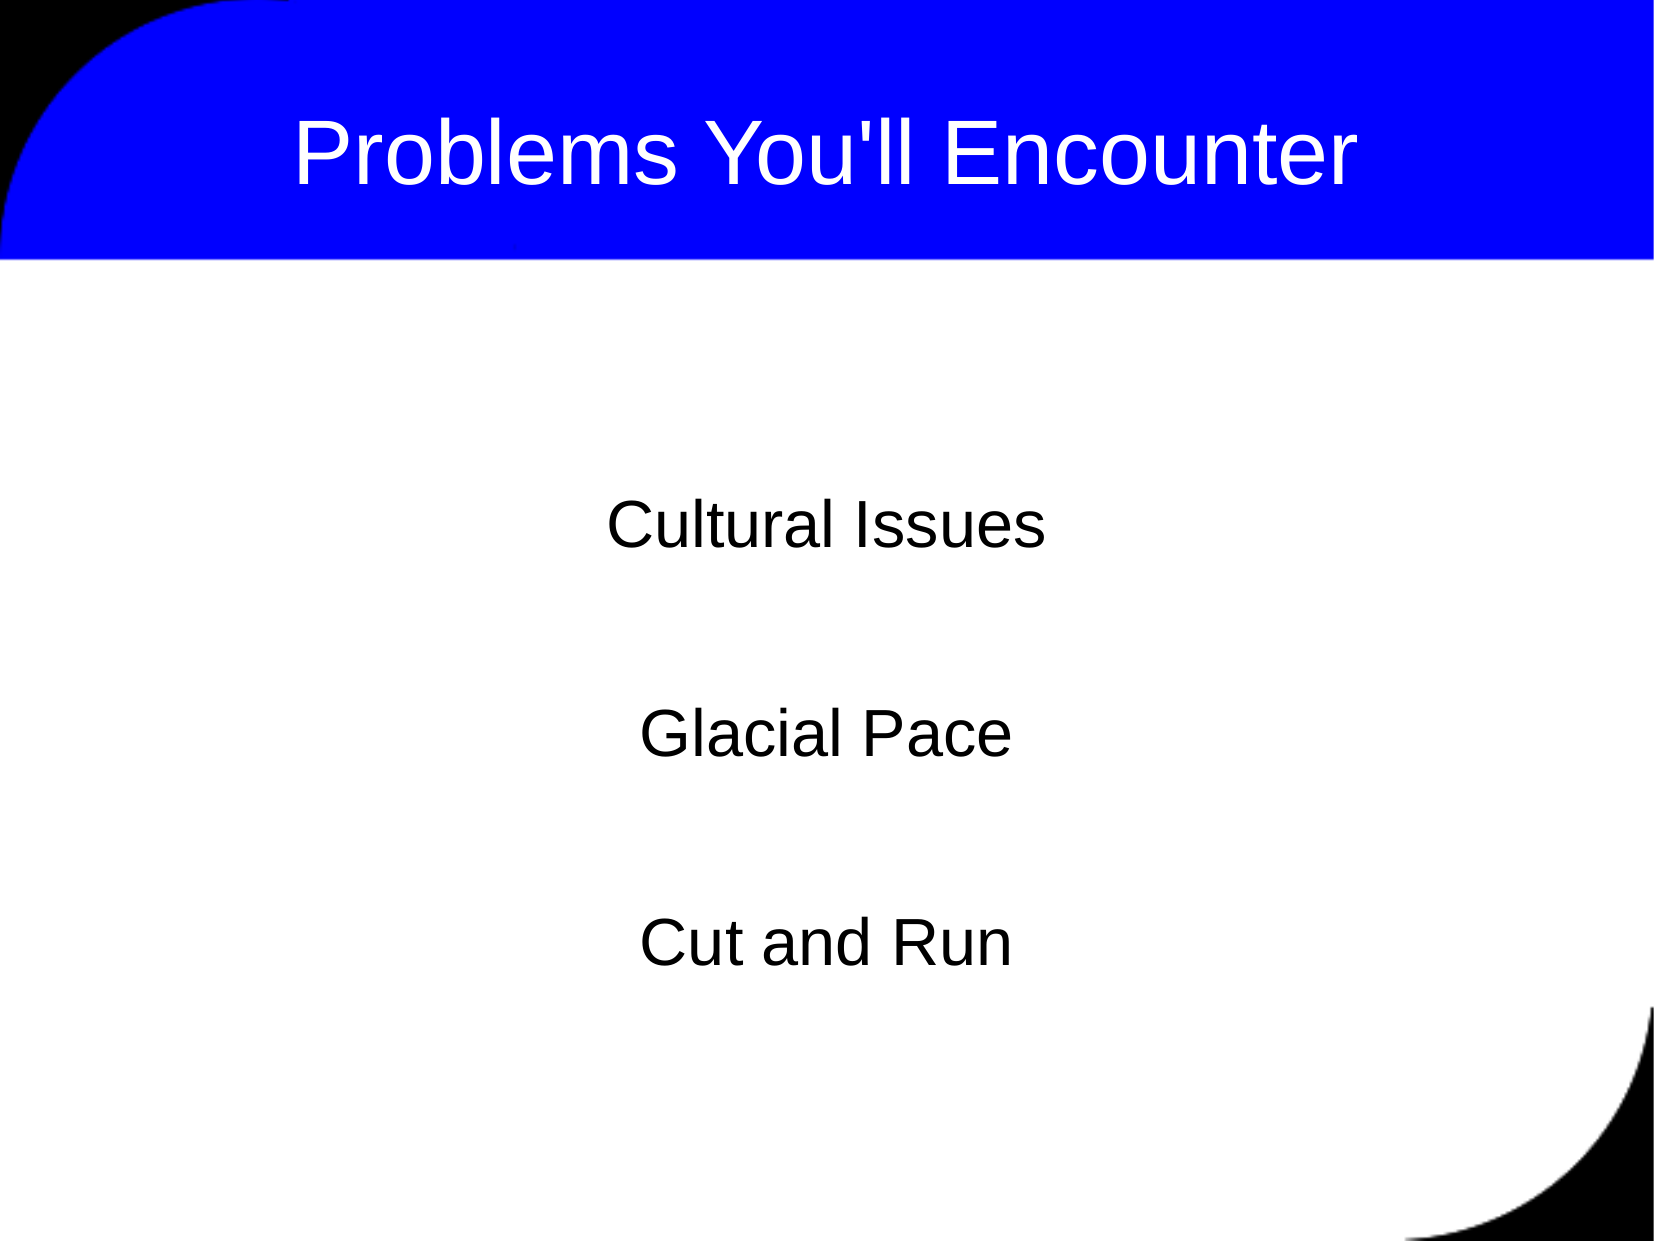

# Problems You'll Encounter
Cultural Issues
Glacial Pace
Cut and Run